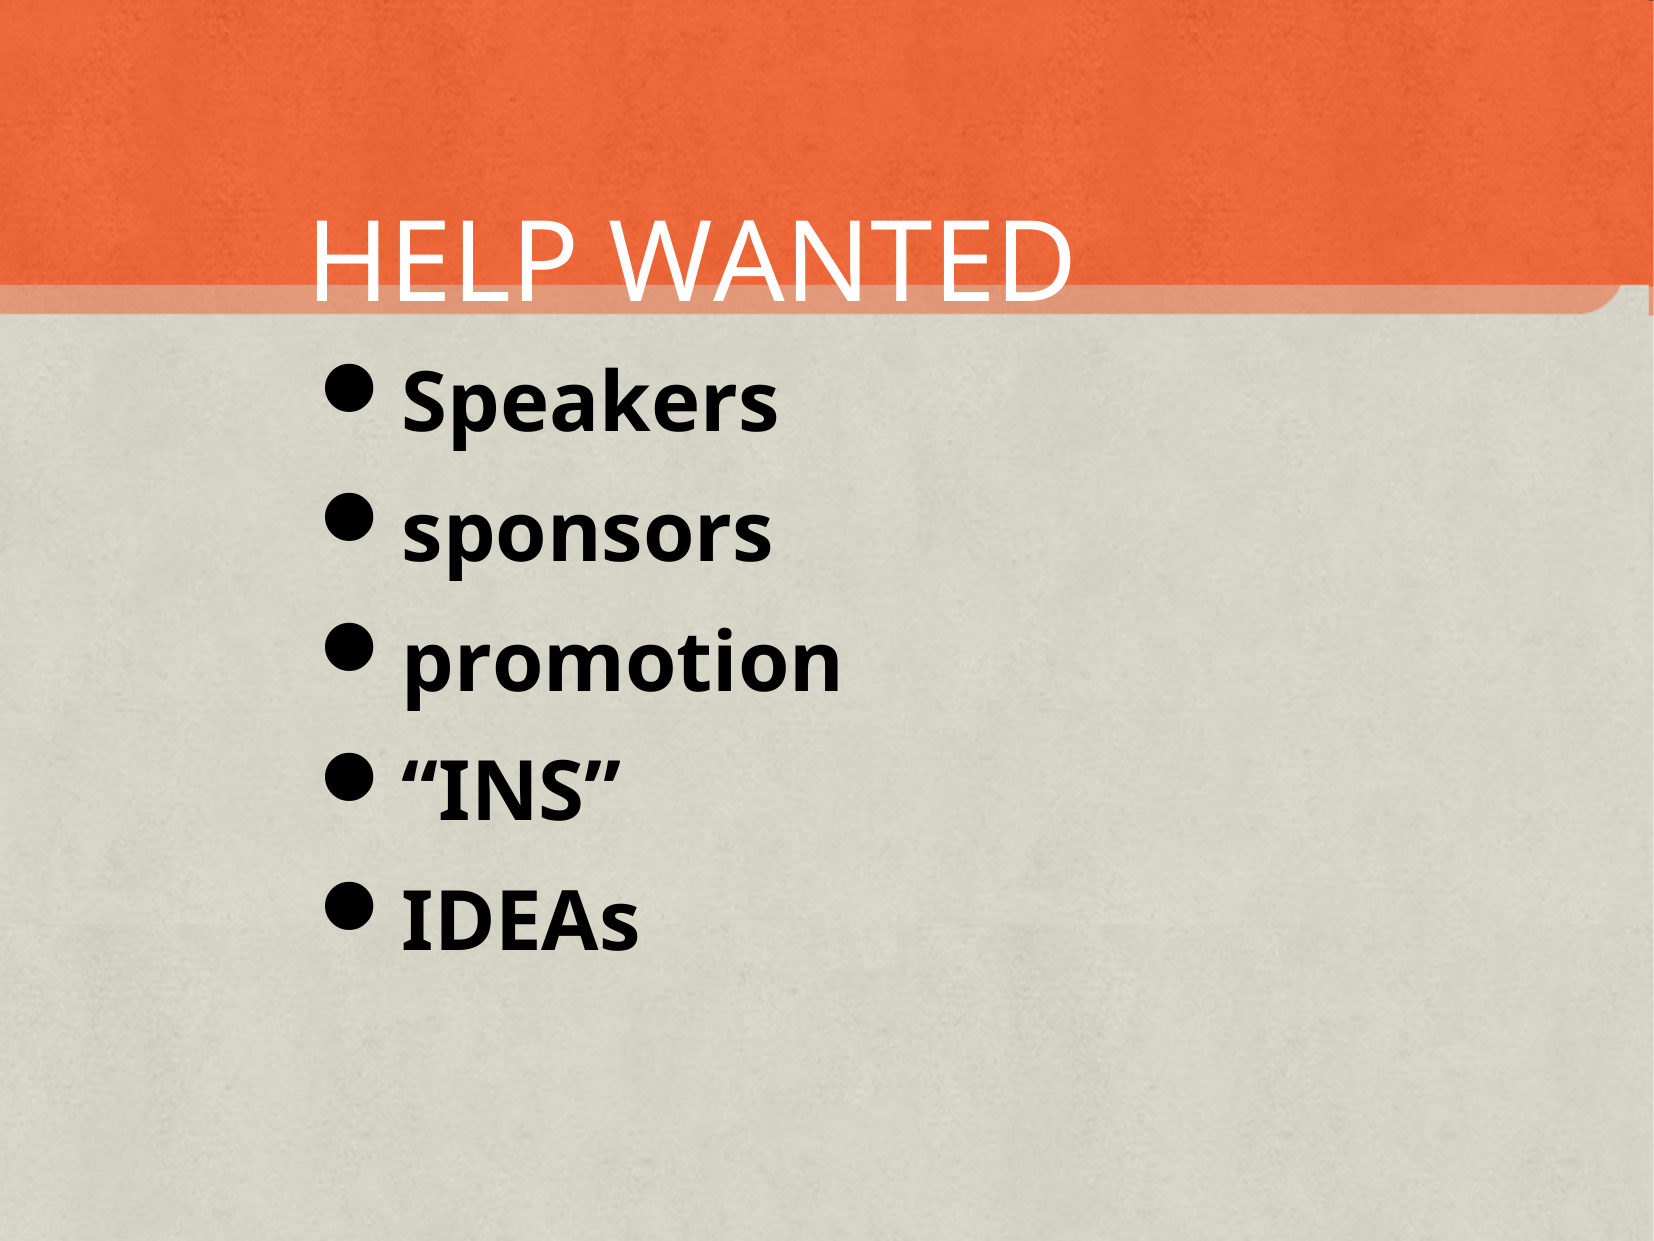

HELP WANTED
Speakers
sponsors
promotion
“INS”
IDEAs